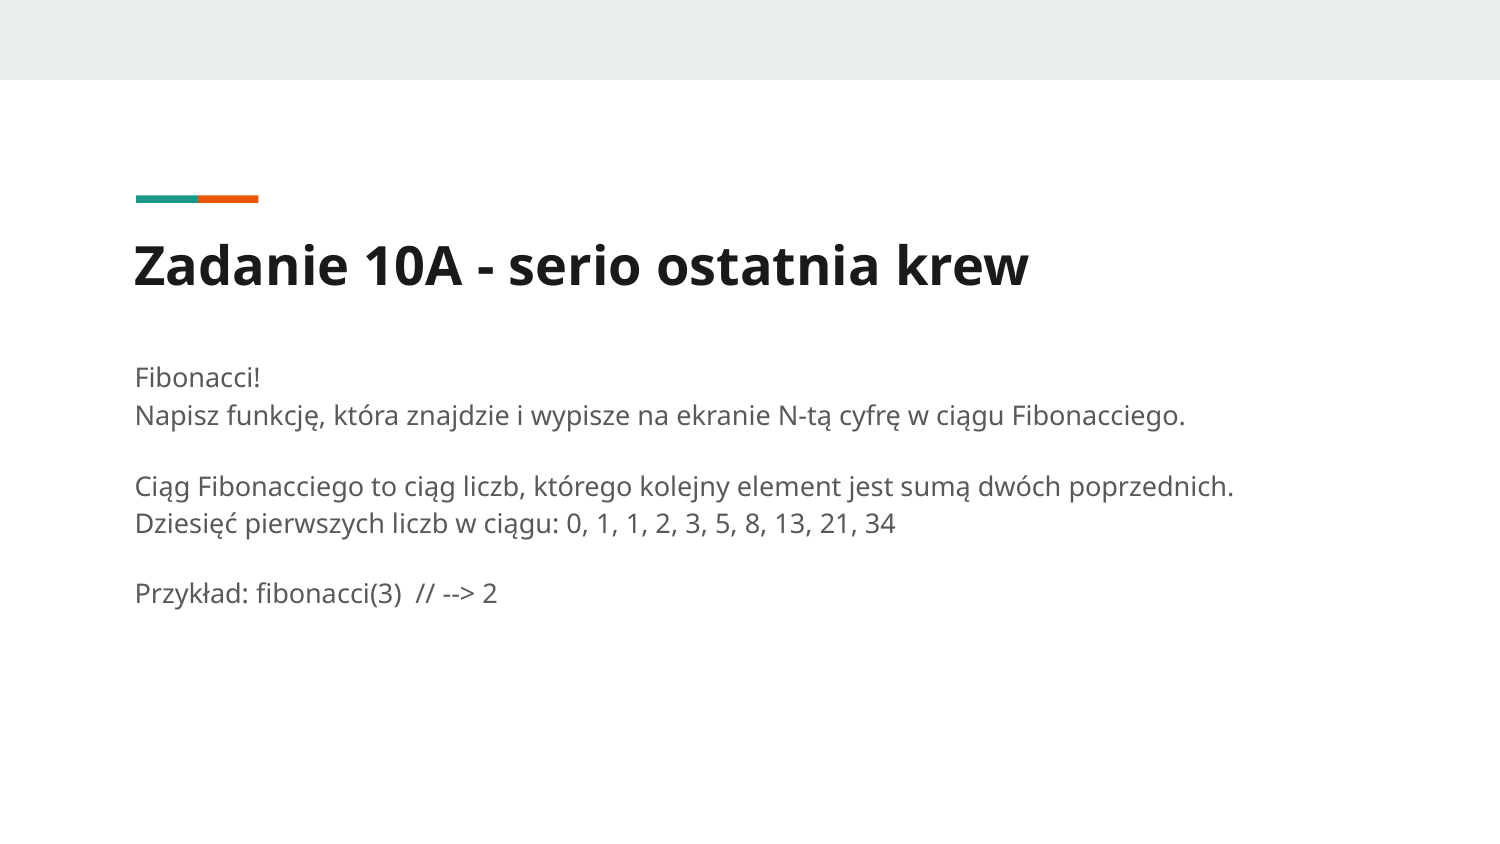

# Zadanie 10A - serio ostatnia krew
Fibonacci!
Napisz funkcję, która znajdzie i wypisze na ekranie N-tą cyfrę w ciągu Fibonacciego.
Ciąg Fibonacciego to ciąg liczb, którego kolejny element jest sumą dwóch poprzednich.
Dziesięć pierwszych liczb w ciągu: 0, 1, 1, 2, 3, 5, 8, 13, 21, 34
Przykład: fibonacci(3) // --> 2